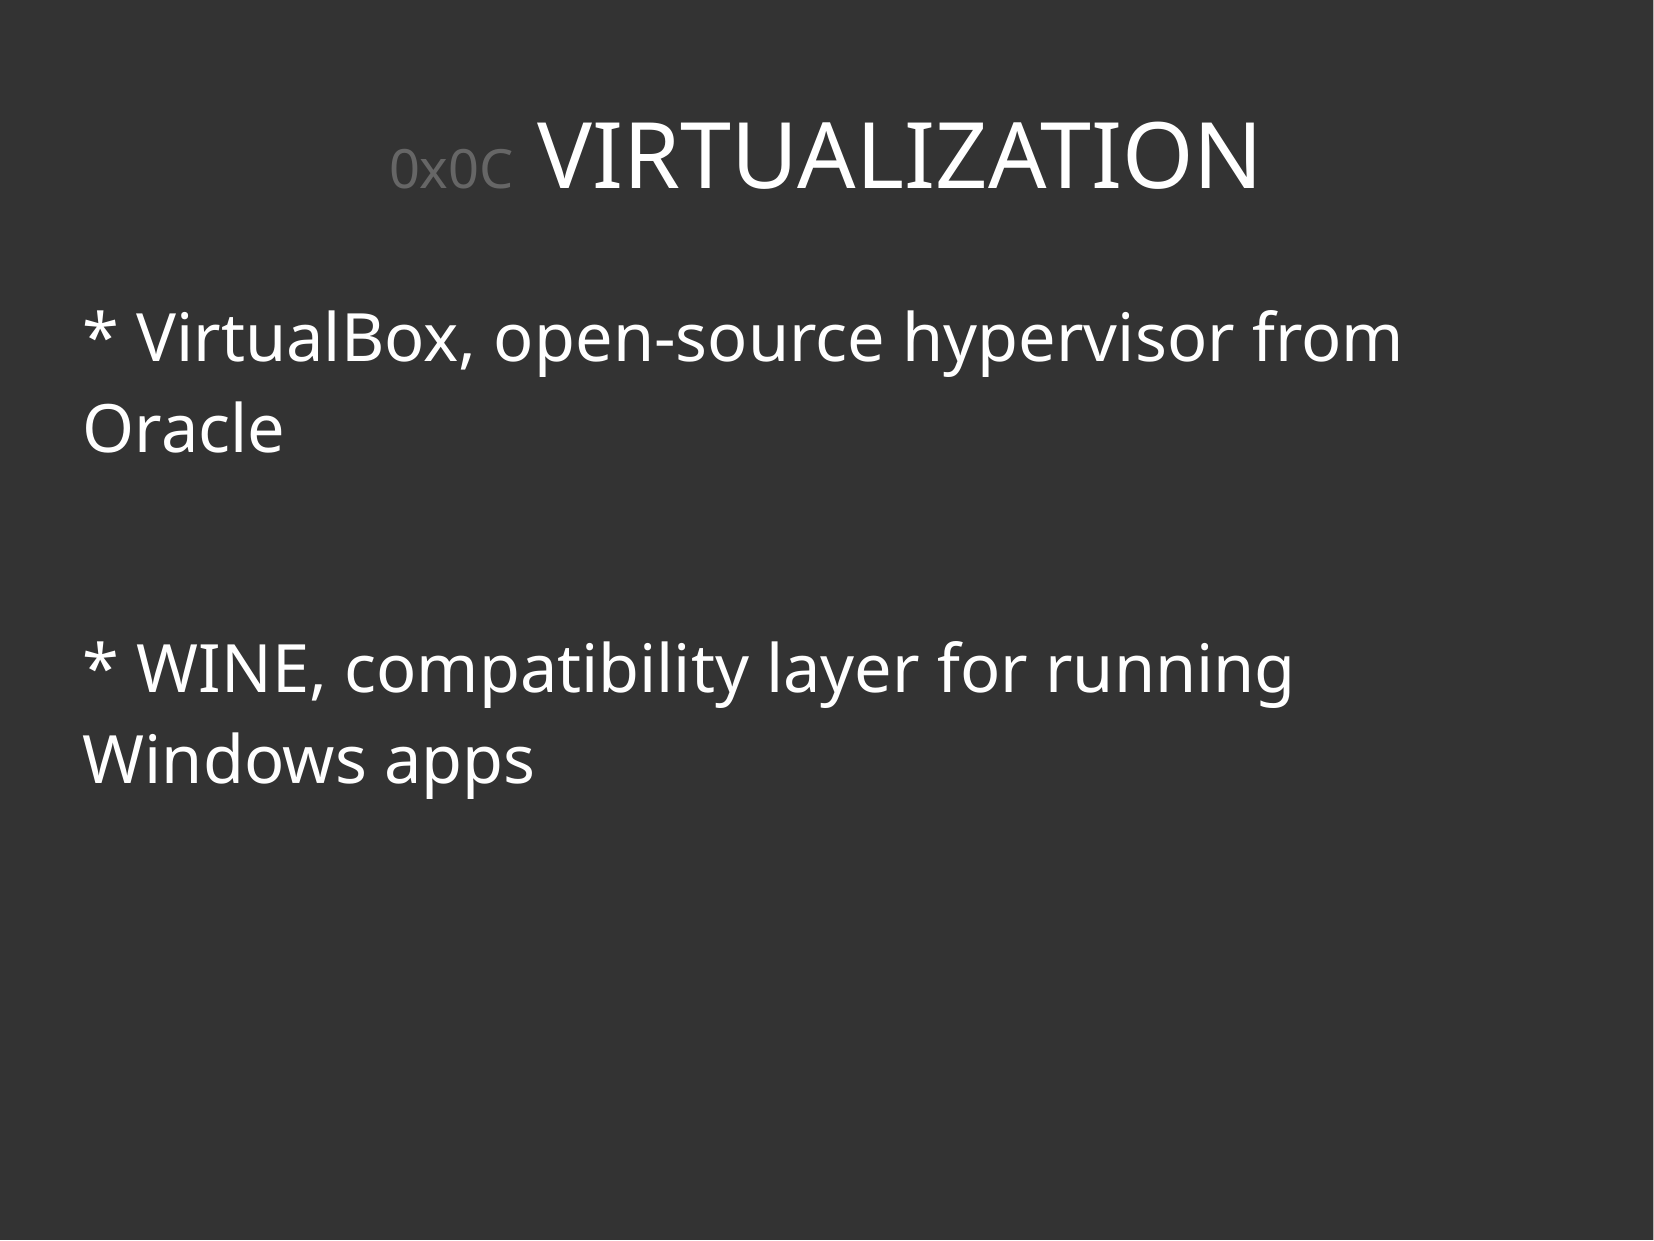

# 0x0C VIRTUALIZATION
* VirtualBox, open-source hypervisor from Oracle
* WINE, compatibility layer for running Windows apps